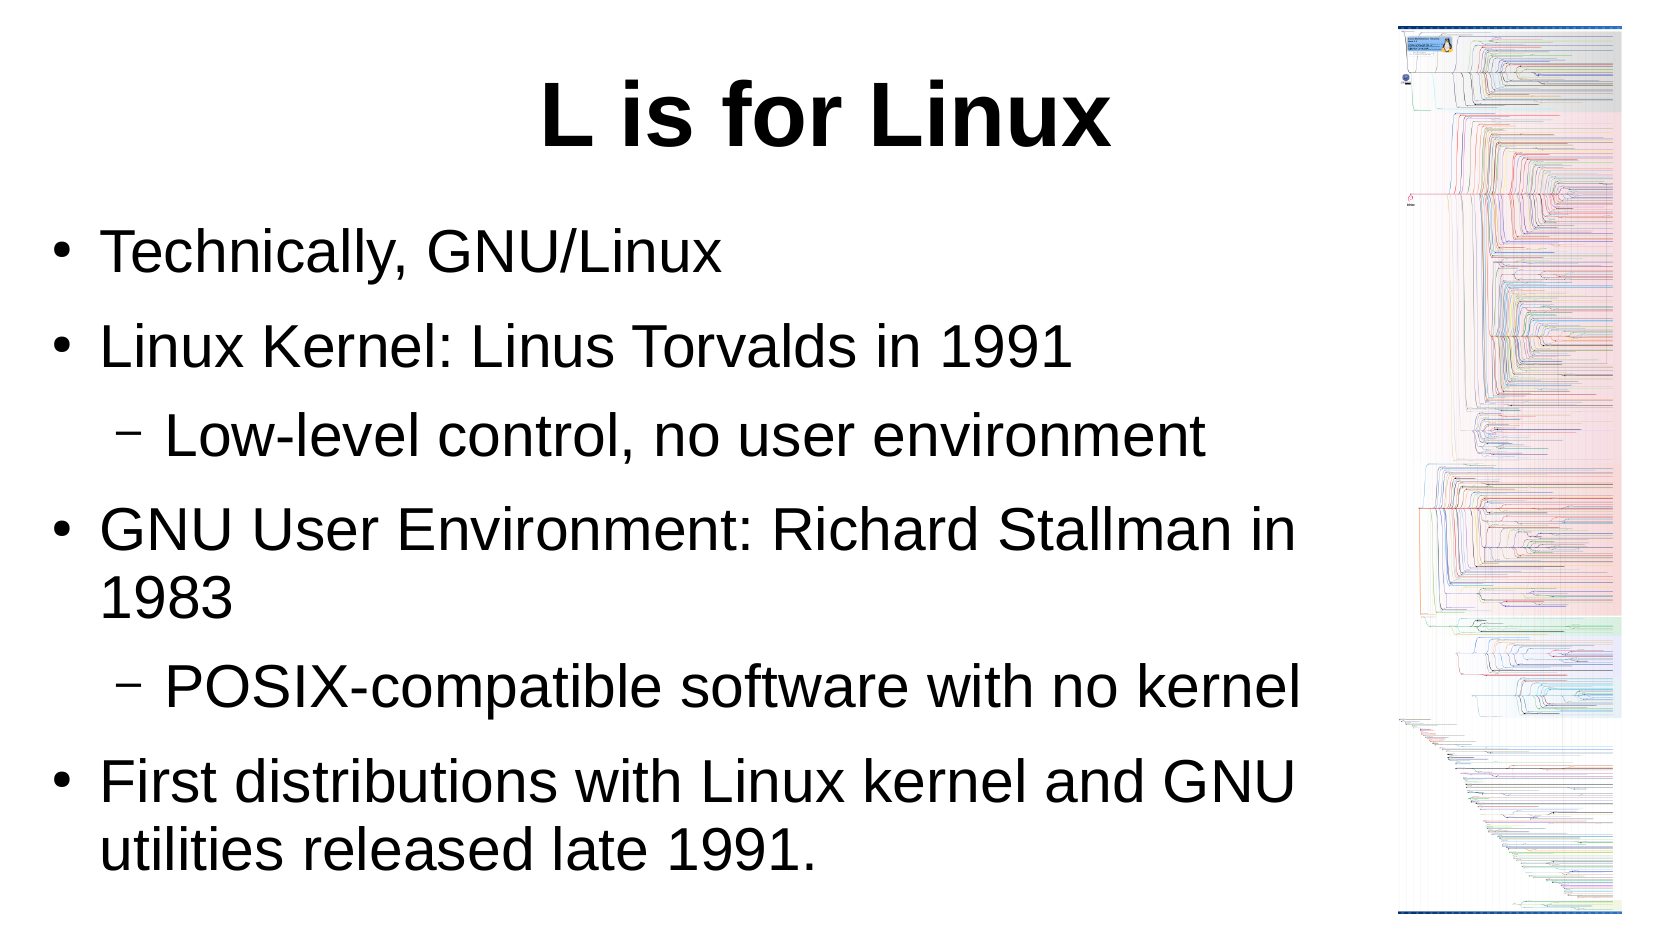

# L is for Linux
Technically, GNU/Linux
Linux Kernel: Linus Torvalds in 1991
Low-level control, no user environment
GNU User Environment: Richard Stallman in 1983
POSIX-compatible software with no kernel
First distributions with Linux kernel and GNU utilities released late 1991.